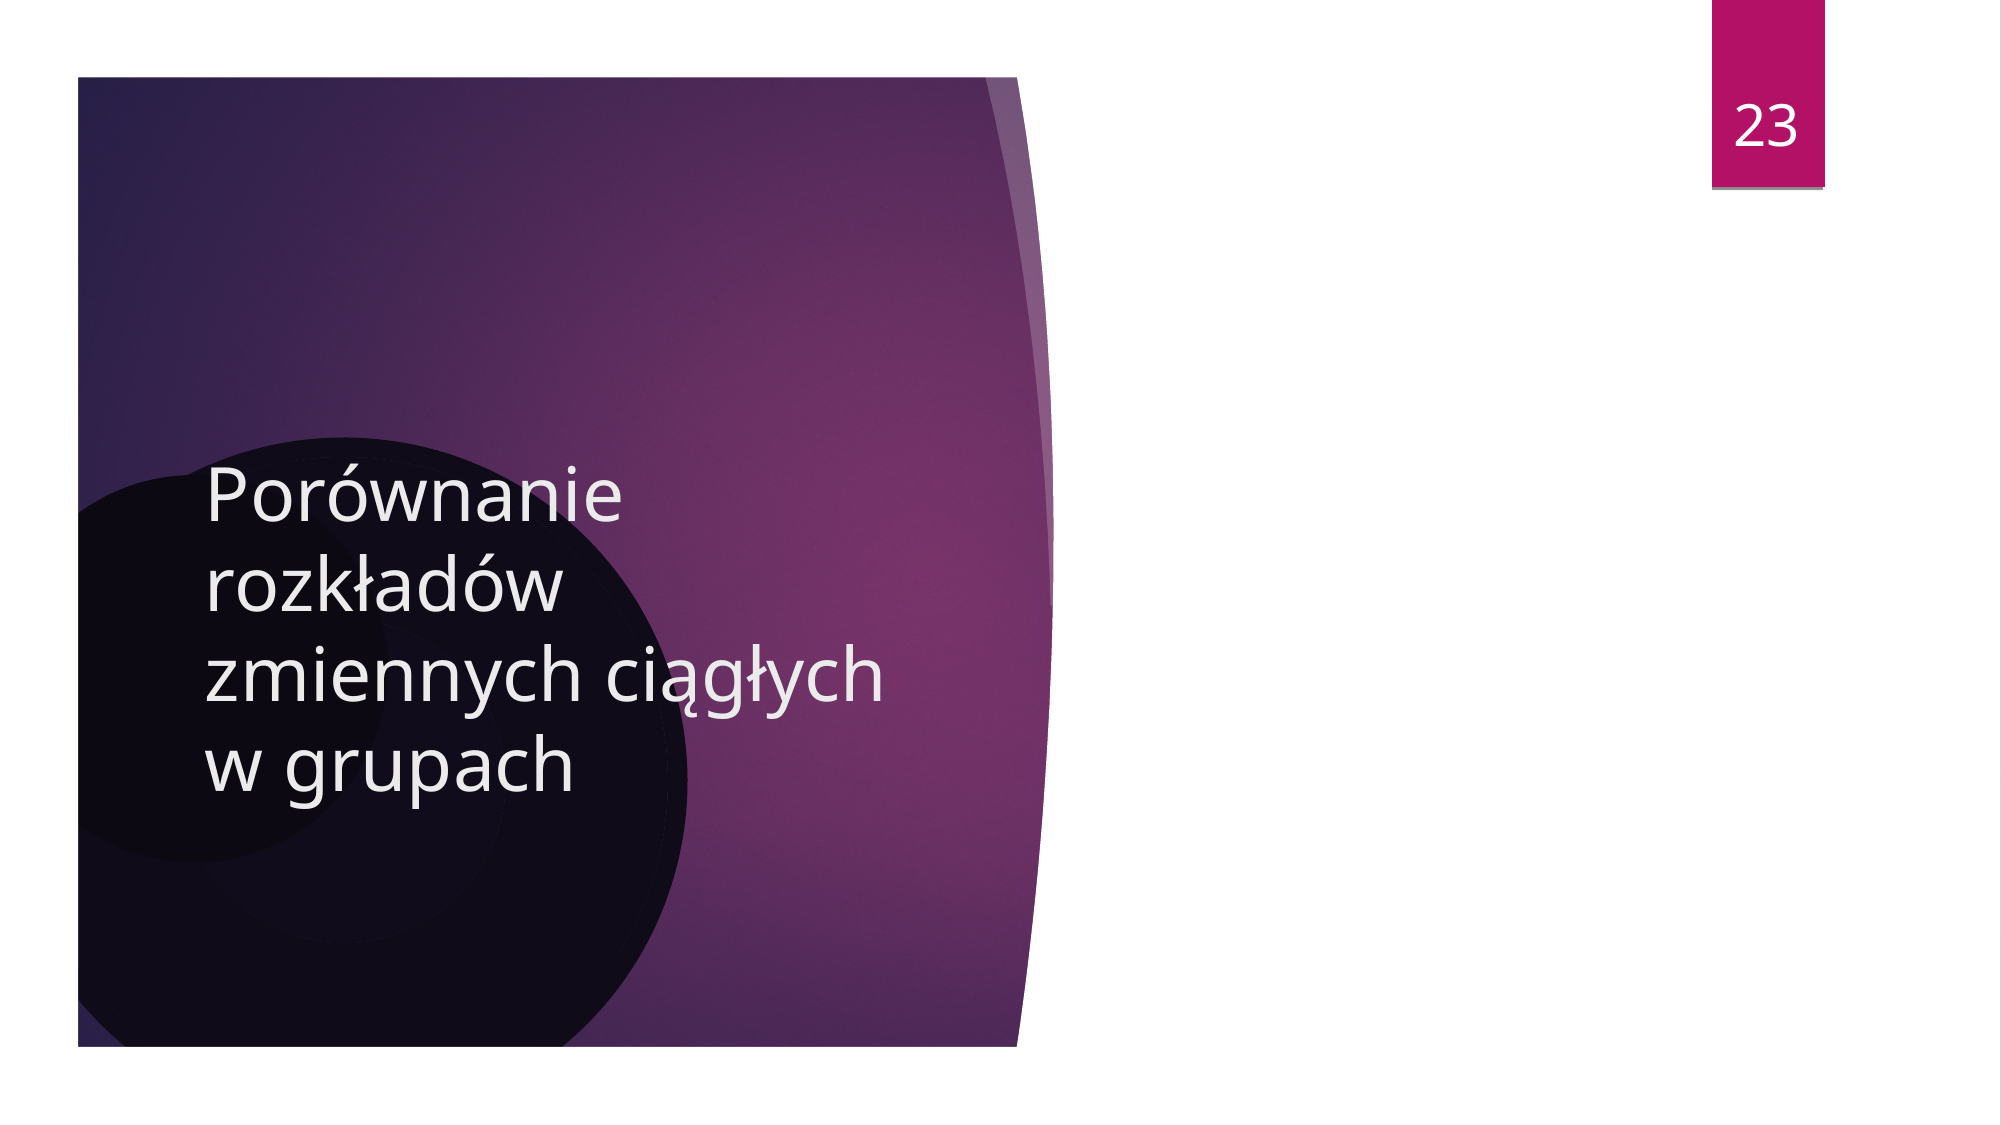

# Porównanie rozkładów zmiennych ciągłych w grupach